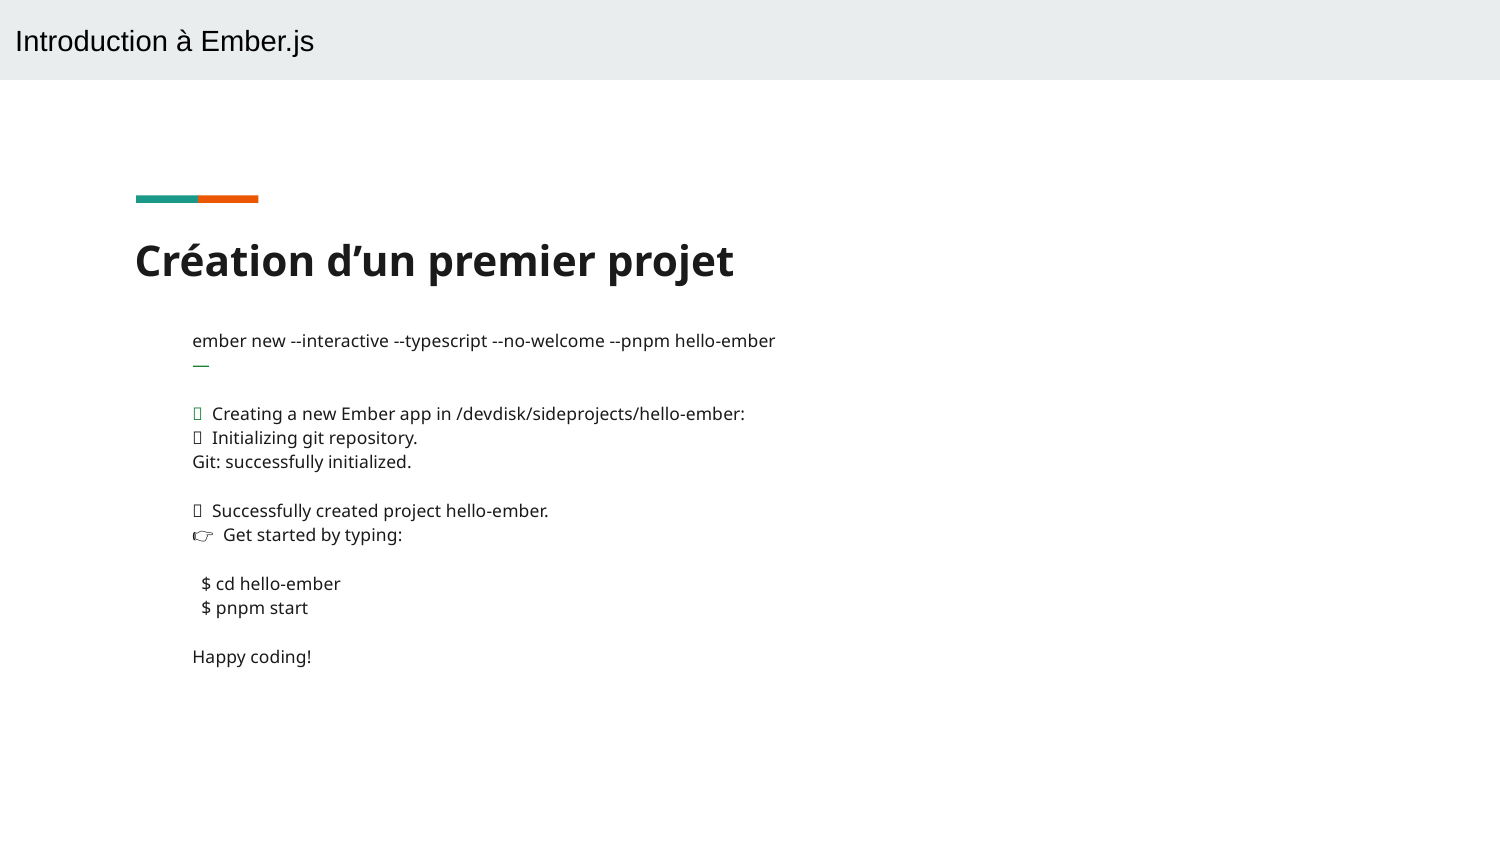

# Création d’un premier projet
ember new --interactive --typescript --no-welcome --pnpm hello-ember
—
✨ Creating a new Ember app in /devdisk/sideprojects/hello-ember:
🎥 Initializing git repository.
Git: successfully initialized.
🎉 Successfully created project hello-ember.
👉 Get started by typing:
 $ cd hello-ember
 $ pnpm start
Happy coding!